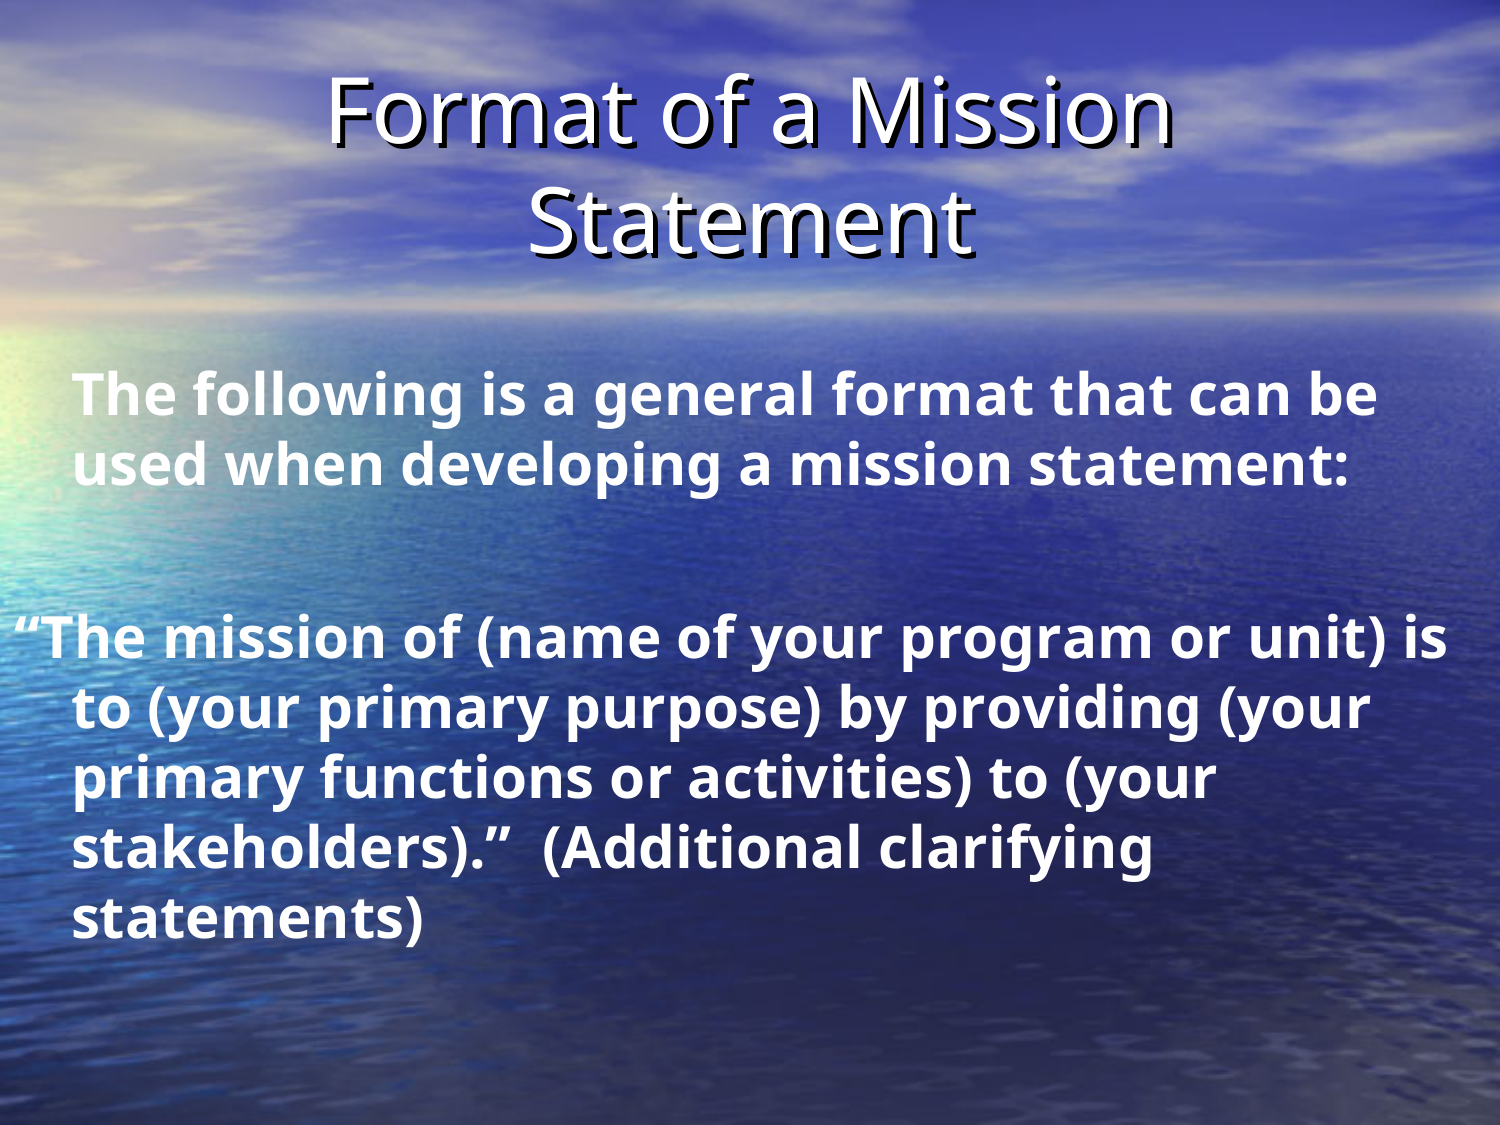

# Format of a Mission Statement
	The following is a general format that can be used when developing a mission statement:
“The mission of (name of your program or unit) is to (your primary purpose) by providing (your primary functions or activities) to (your stakeholders).” (Additional clarifying statements)